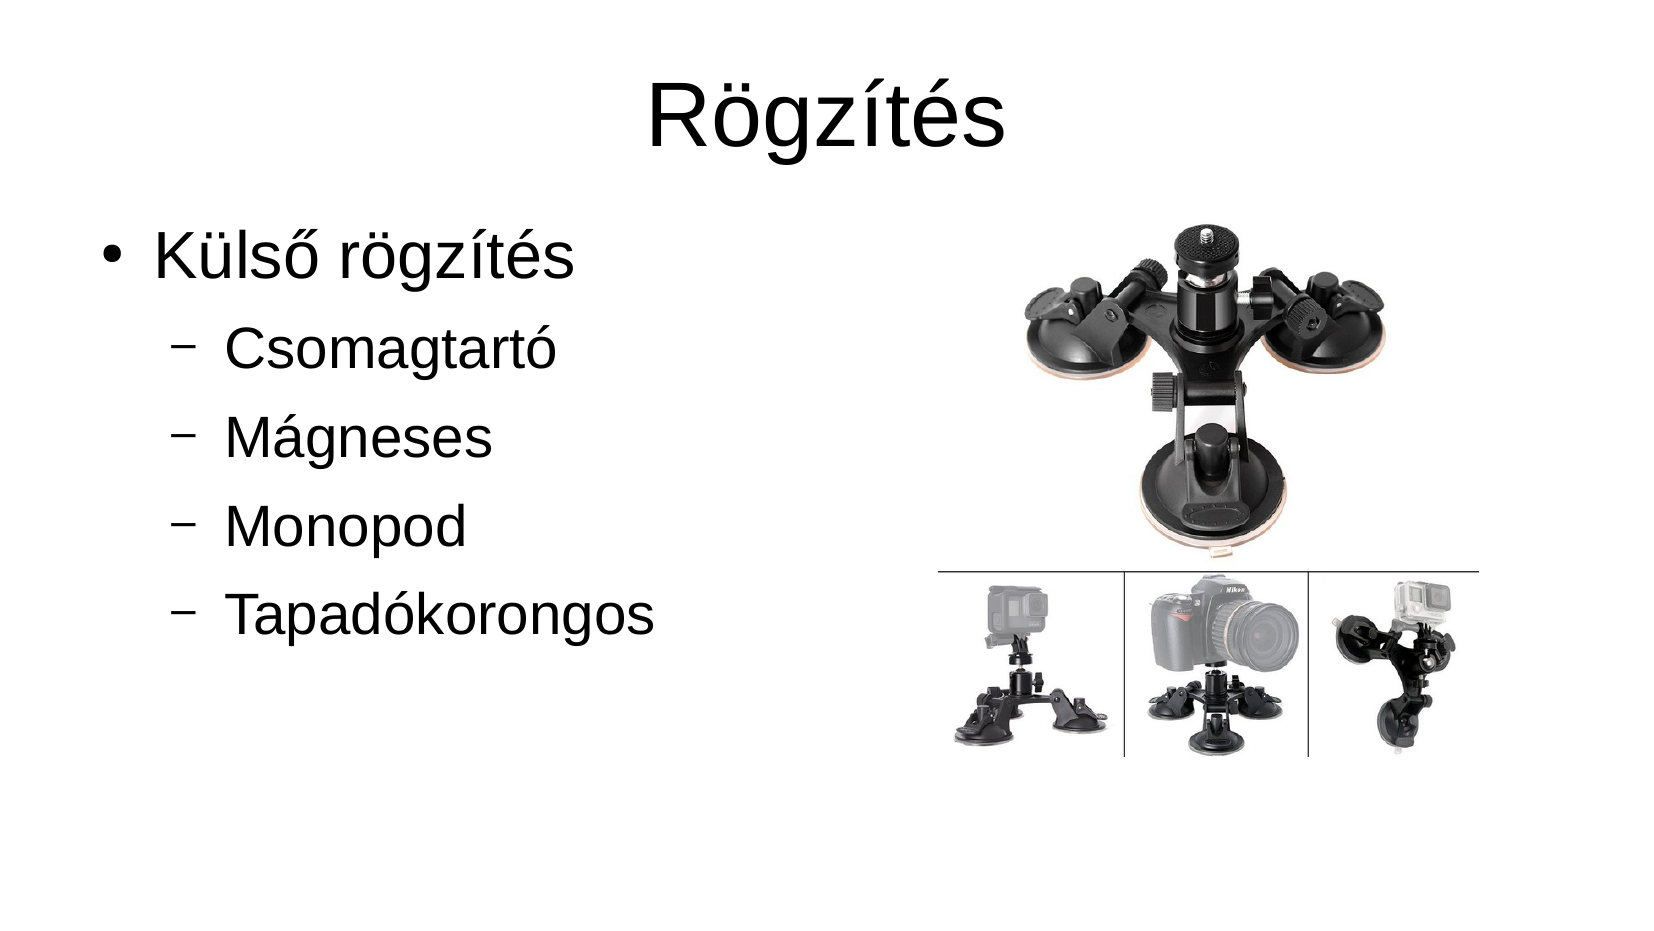

# Rögzítés
Külső rögzítés
Csomagtartó
Mágneses
Monopod
Tapadókorongos